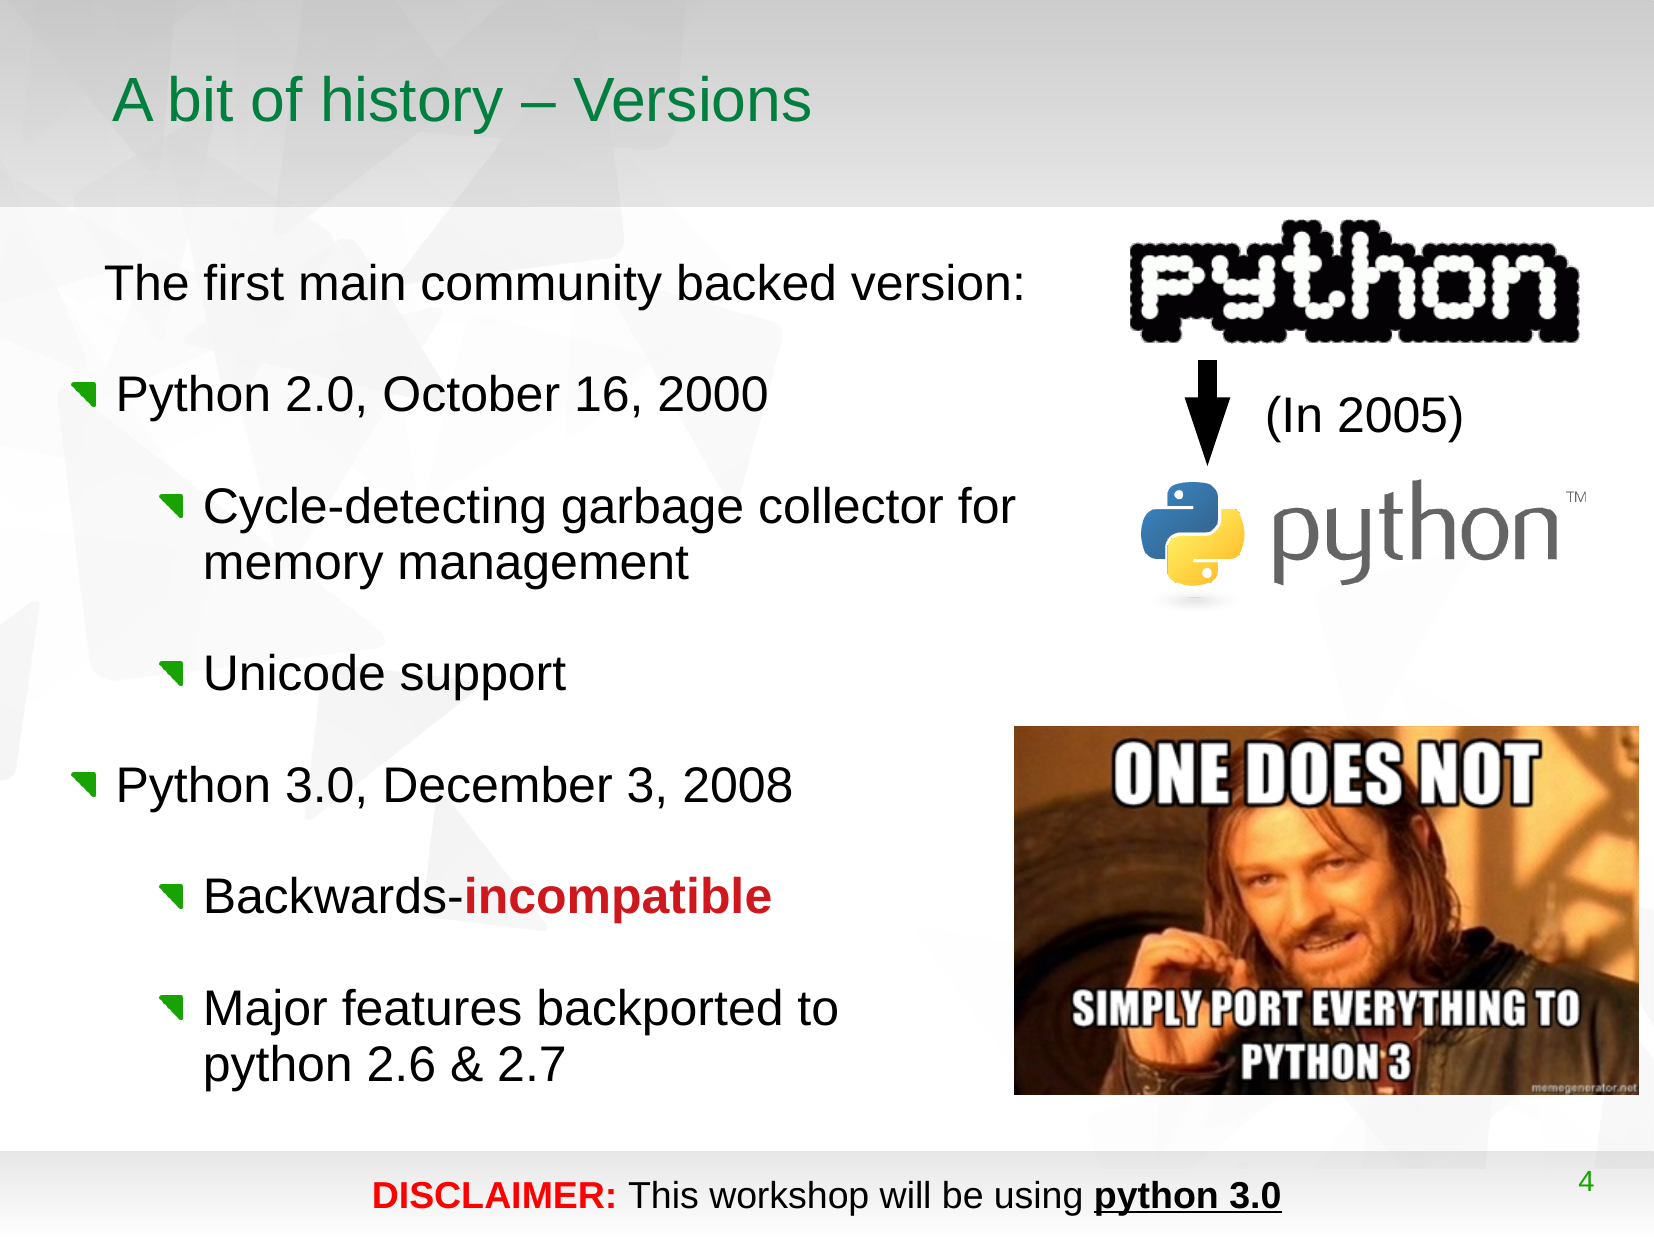

A bit of history – Versions
 The first main community backed version:
Python 2.0, October 16, 2000
Cycle-detecting garbage collector for memory management
Unicode support
Python 3.0, December 3, 2008
Backwards-incompatible
Major features backported to
python 2.6 & 2.7
(In 2005)
DISCLAIMER: This workshop will be using python 3.0
4